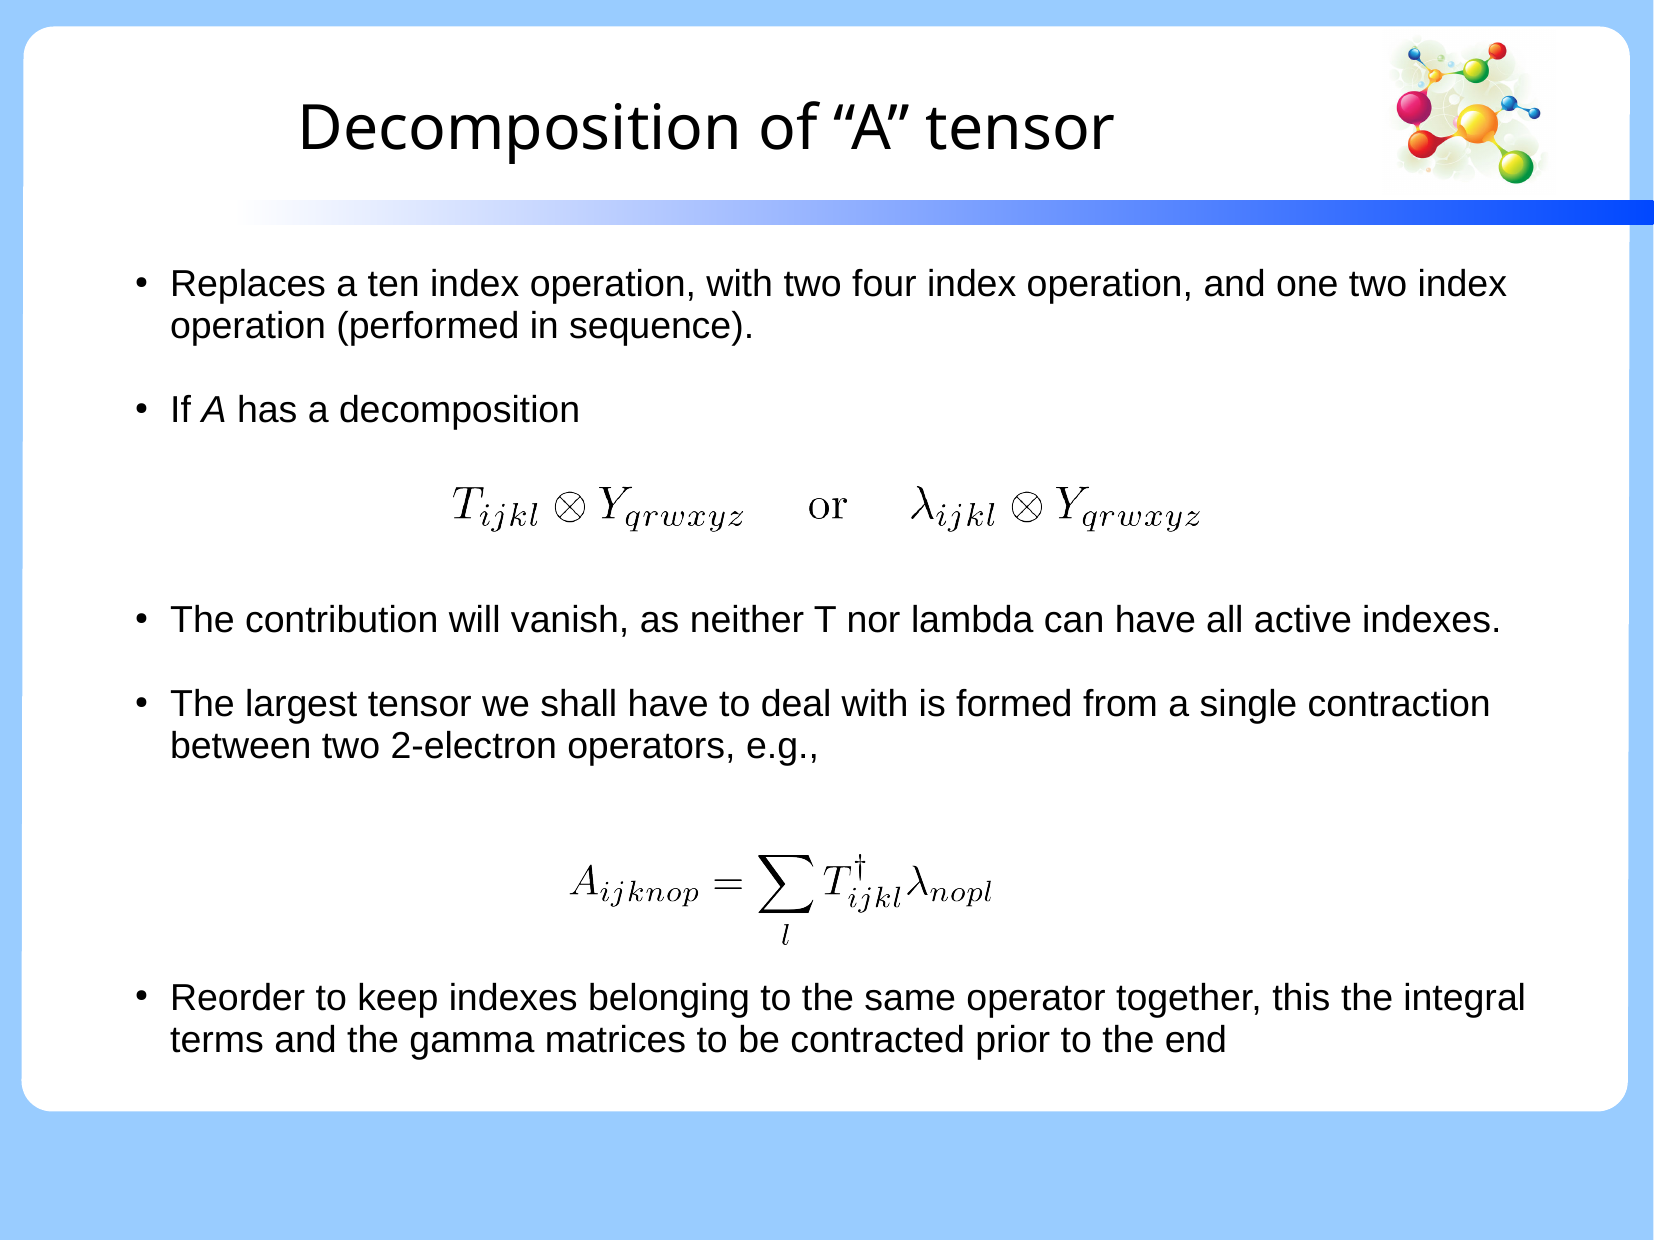

# Decomposition of “A” tensor
Replaces a ten index operation, with two four index operation, and one two index operation (performed in sequence).
If A has a decomposition
The contribution will vanish, as neither T nor lambda can have all active indexes.
The largest tensor we shall have to deal with is formed from a single contraction between two 2-electron operators, e.g.,
Reorder to keep indexes belonging to the same operator together, this the integral terms and the gamma matrices to be contracted prior to the end
May be evaluated in sequence; instead of a single ten index term, there are two four index terms, and one two index term.